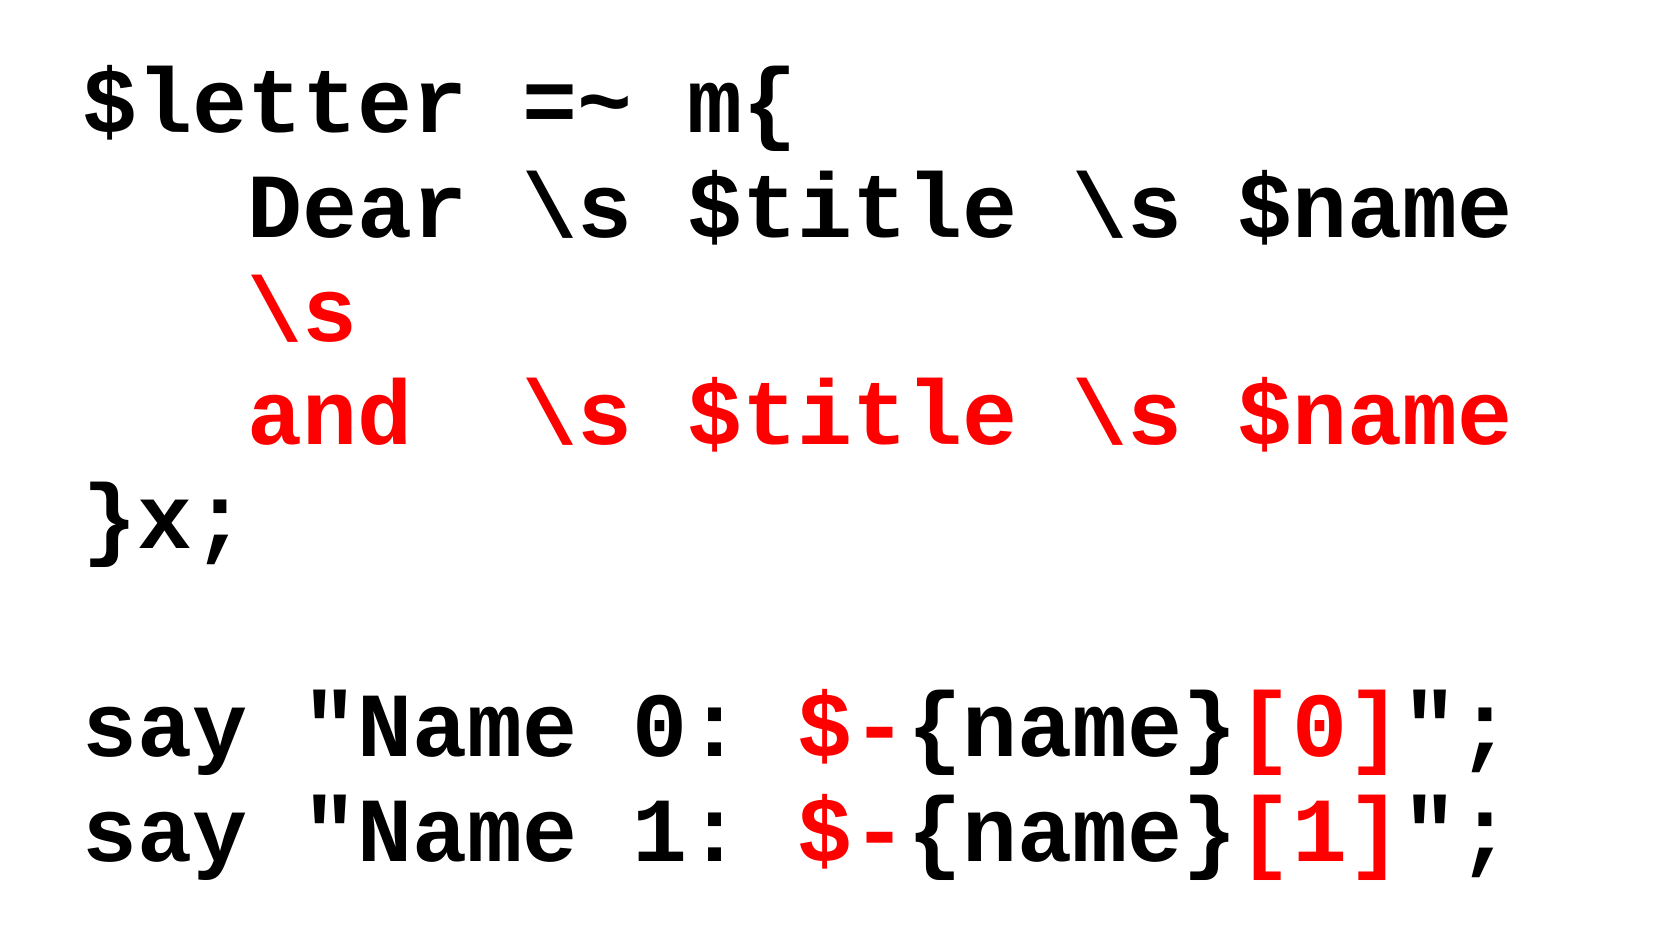

# $letter =~ m{ Dear \s $title \s $name \s and \s $title \s $name }x; say "Name 0: $-{name}[0]"; say "Name 1: $-{name}[1]";